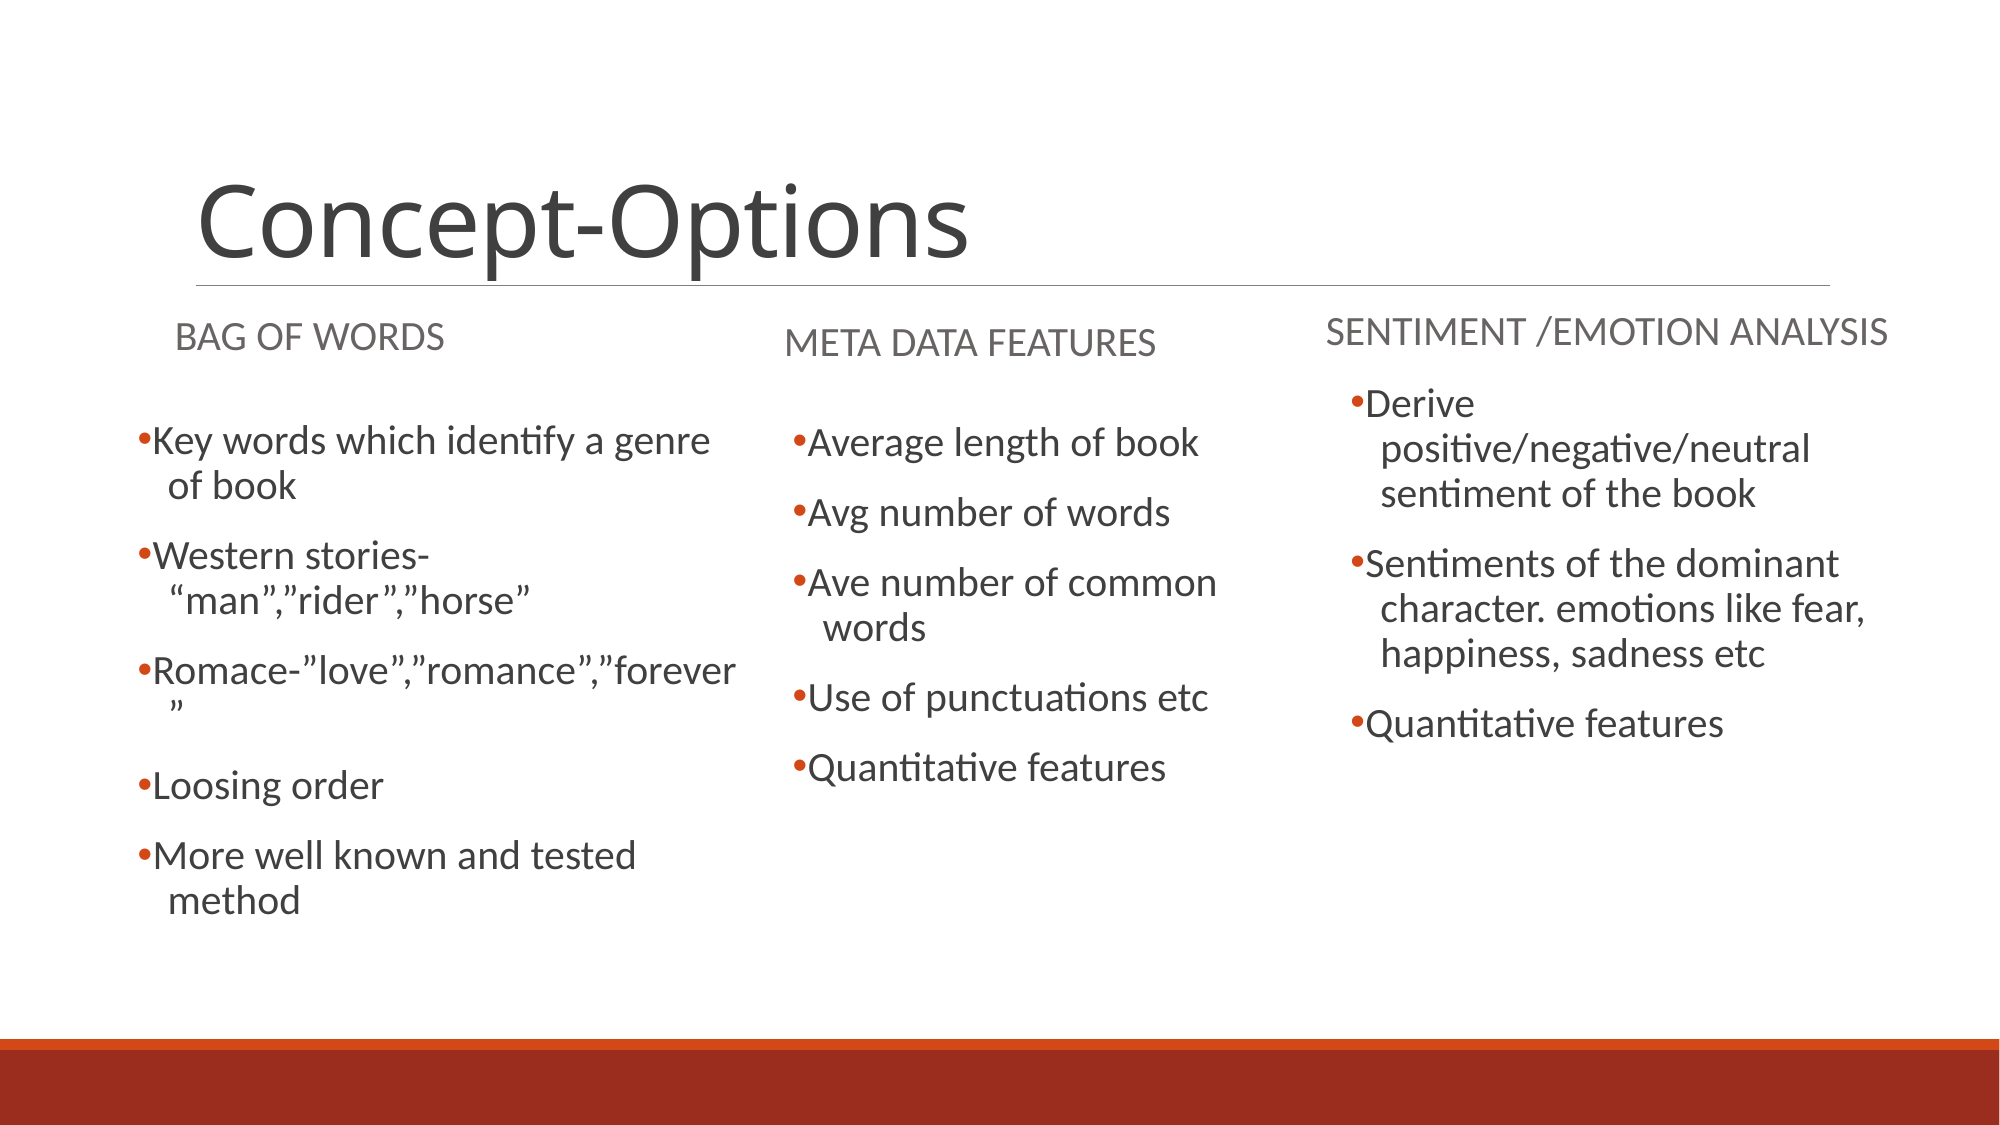

# Concept-Options
Sentiment /Emotion Analysis
Bag of words
Meta data features
Derive positive/negative/neutral sentiment of the book
Sentiments of the dominant character. emotions like fear, happiness, sadness etc
Quantitative features
Key words which identify a genre of book
Western stories- “man”,”rider”,”horse”
Romace-”love”,”romance”,”forever”
Loosing order
More well known and tested method
Average length of book
Avg number of words
Ave number of common words
Use of punctuations etc
Quantitative features